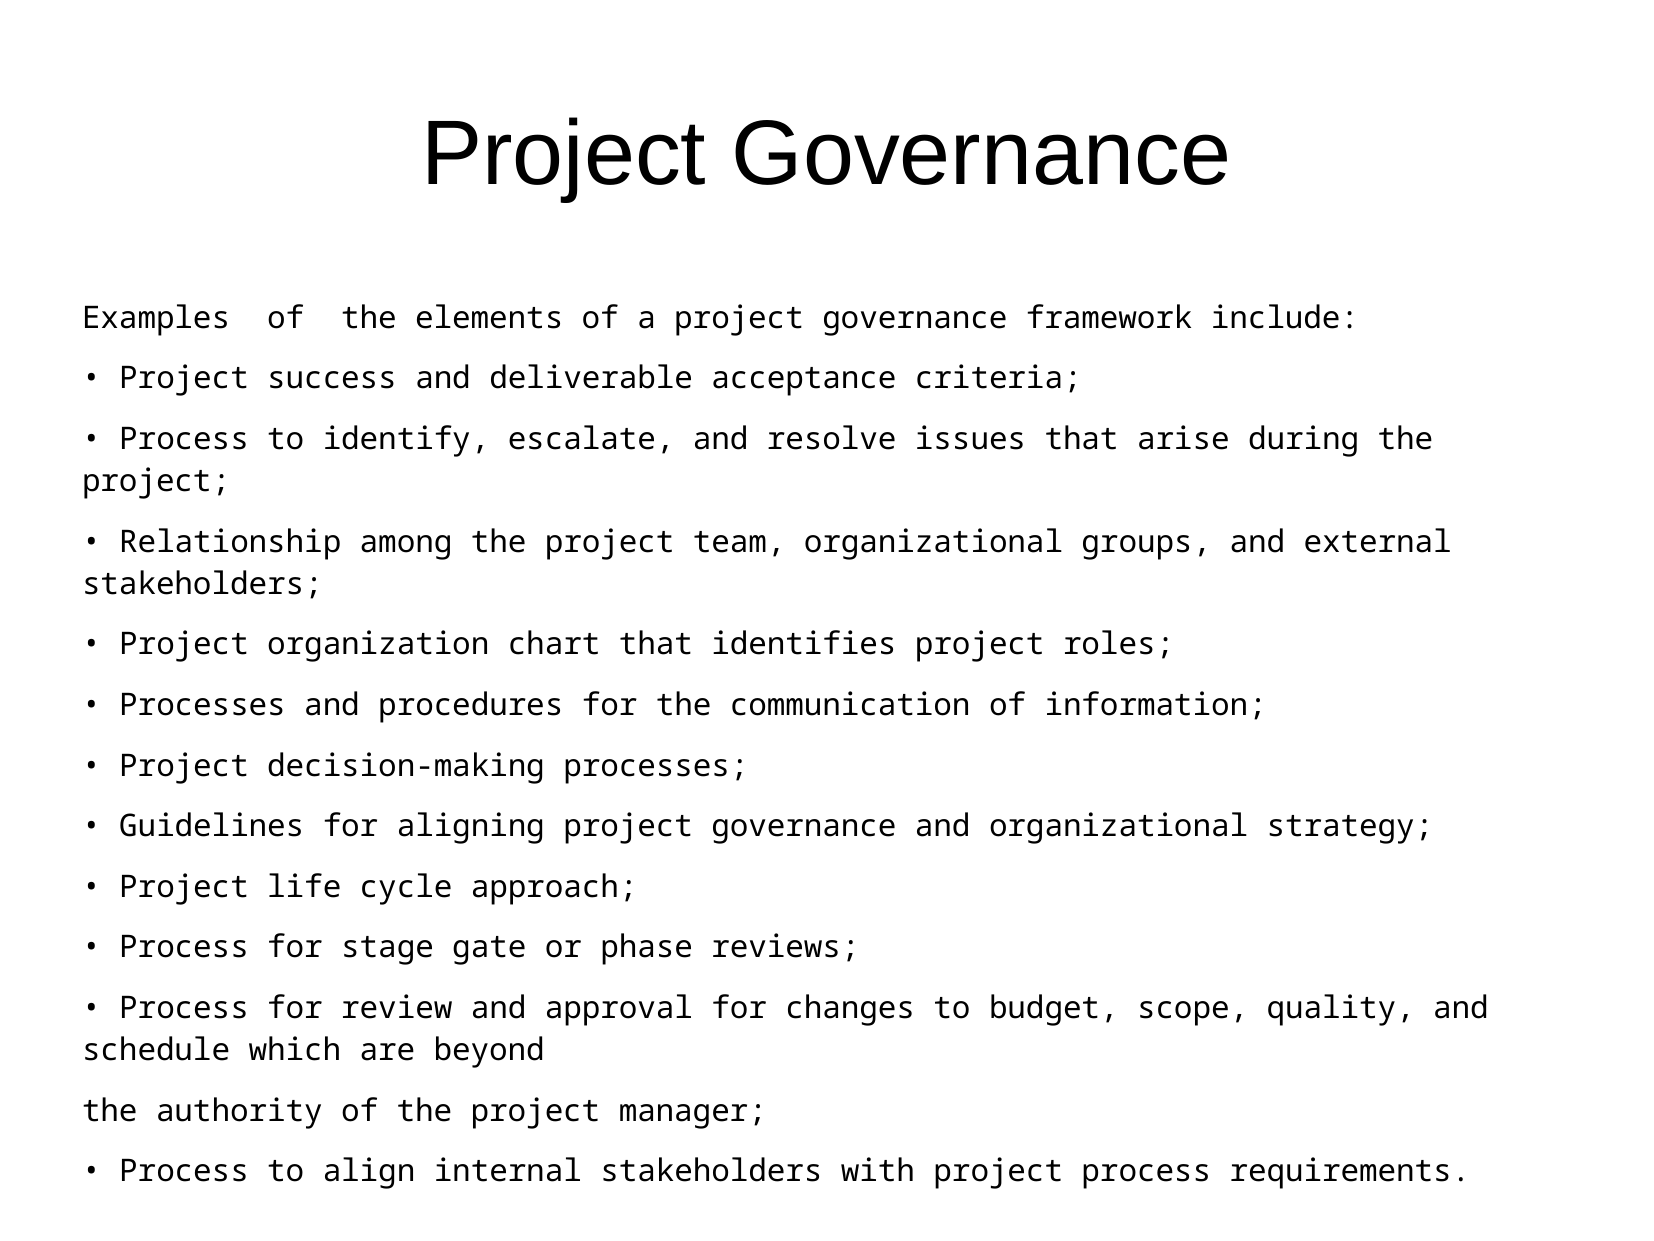

# Project Governance
Examples of the elements of a project governance framework include:
• Project success and deliverable acceptance criteria;
• Process to identify, escalate, and resolve issues that arise during the project;
• Relationship among the project team, organizational groups, and external stakeholders;
• Project organization chart that identifies project roles;
• Processes and procedures for the communication of information;
• Project decision-making processes;
• Guidelines for aligning project governance and organizational strategy;
• Project life cycle approach;
• Process for stage gate or phase reviews;
• Process for review and approval for changes to budget, scope, quality, and schedule which are beyond
the authority of the project manager;
• Process to align internal stakeholders with project process requirements.